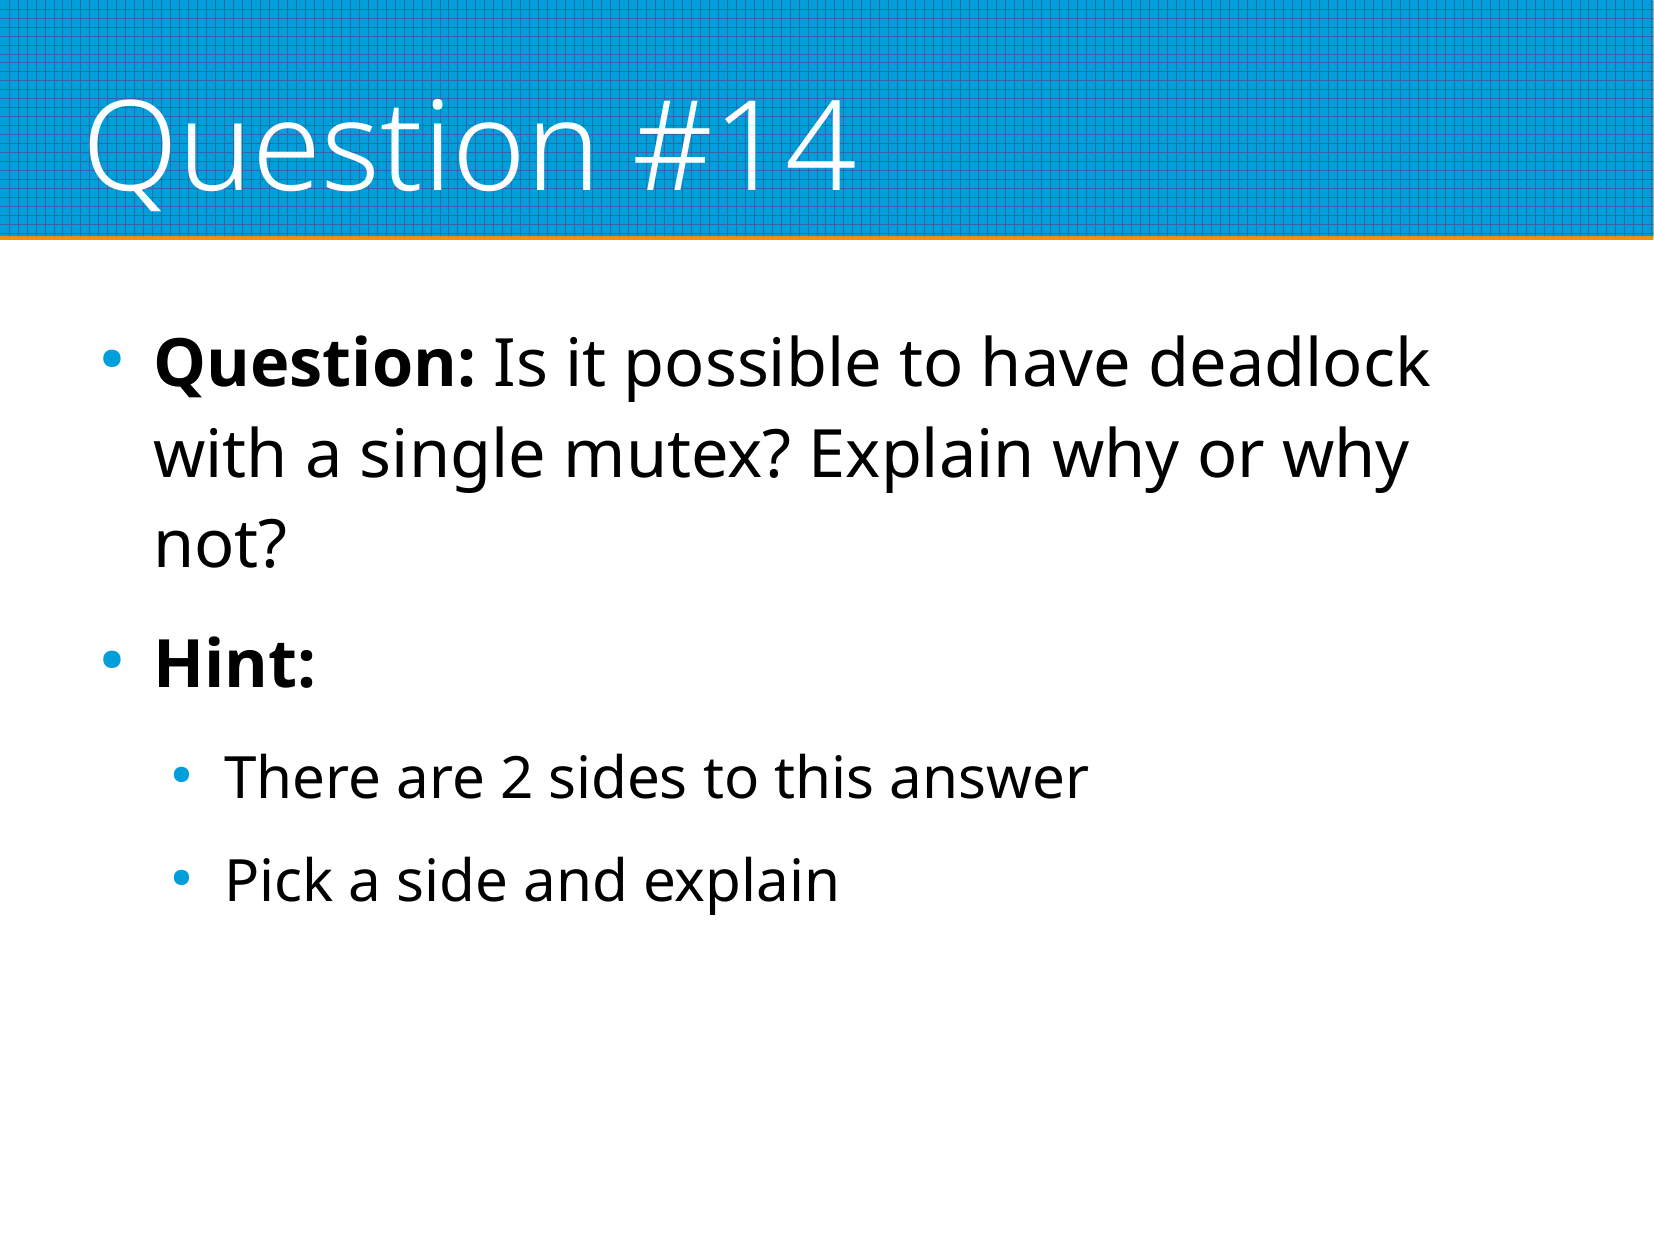

# Question #14
Question: Is it possible to have deadlock with a single mutex? Explain why or why not?
Hint:
There are 2 sides to this answer
Pick a side and explain